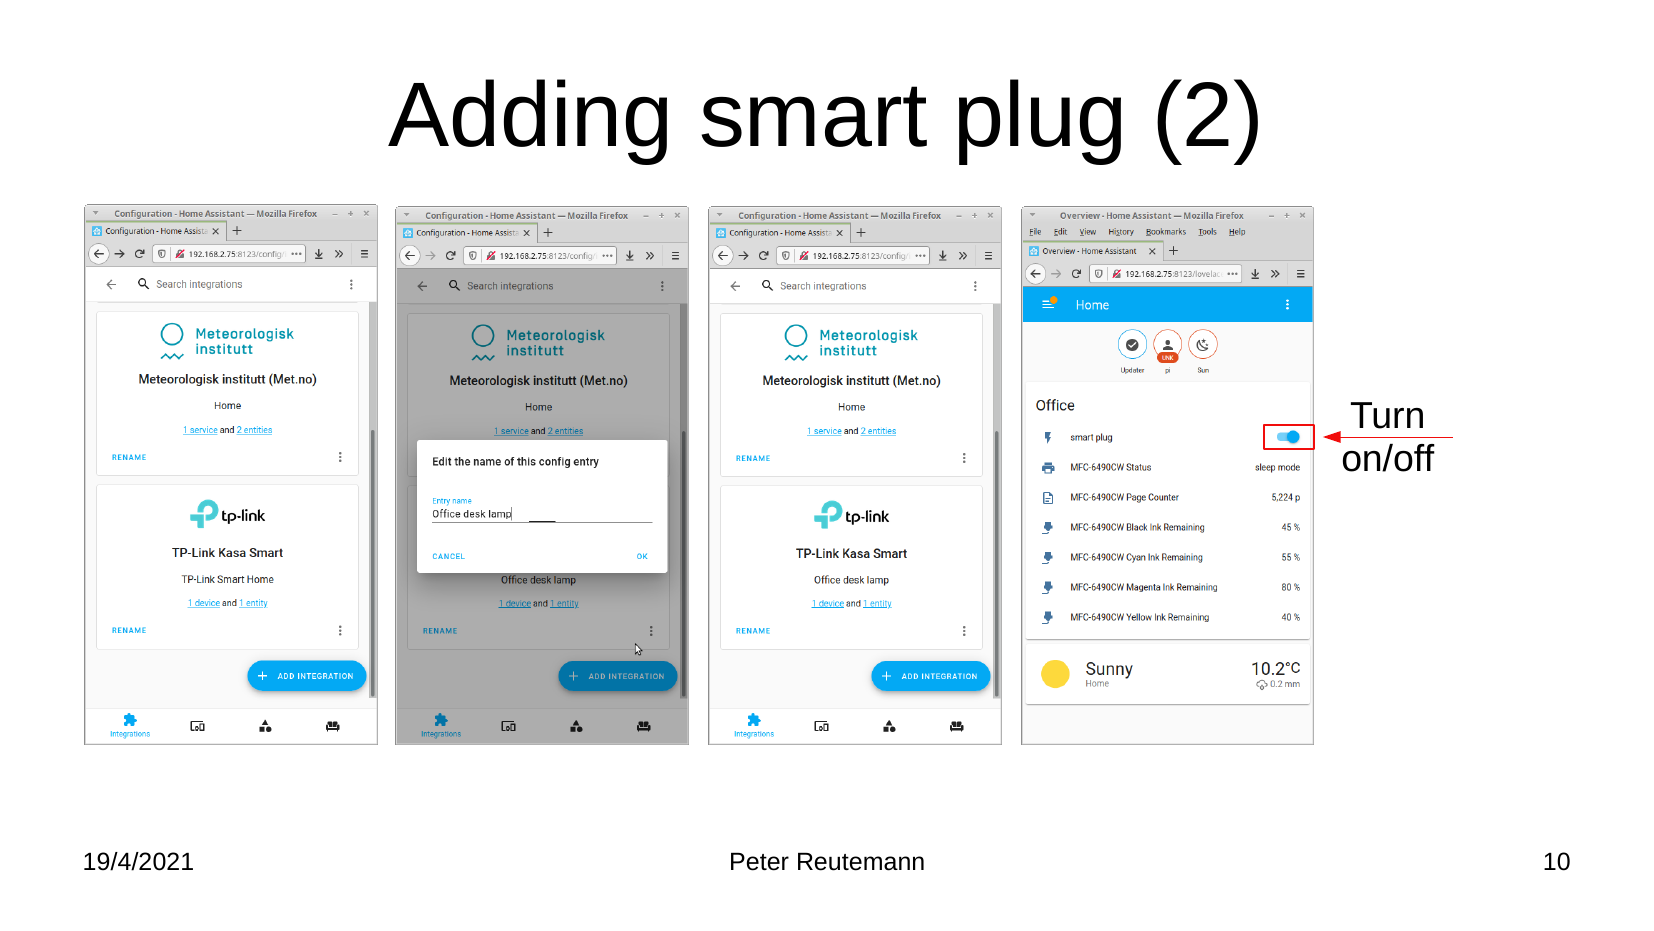

# Adding smart plug (2)
Turn
on/off
19/4/2021
Peter Reutemann
10